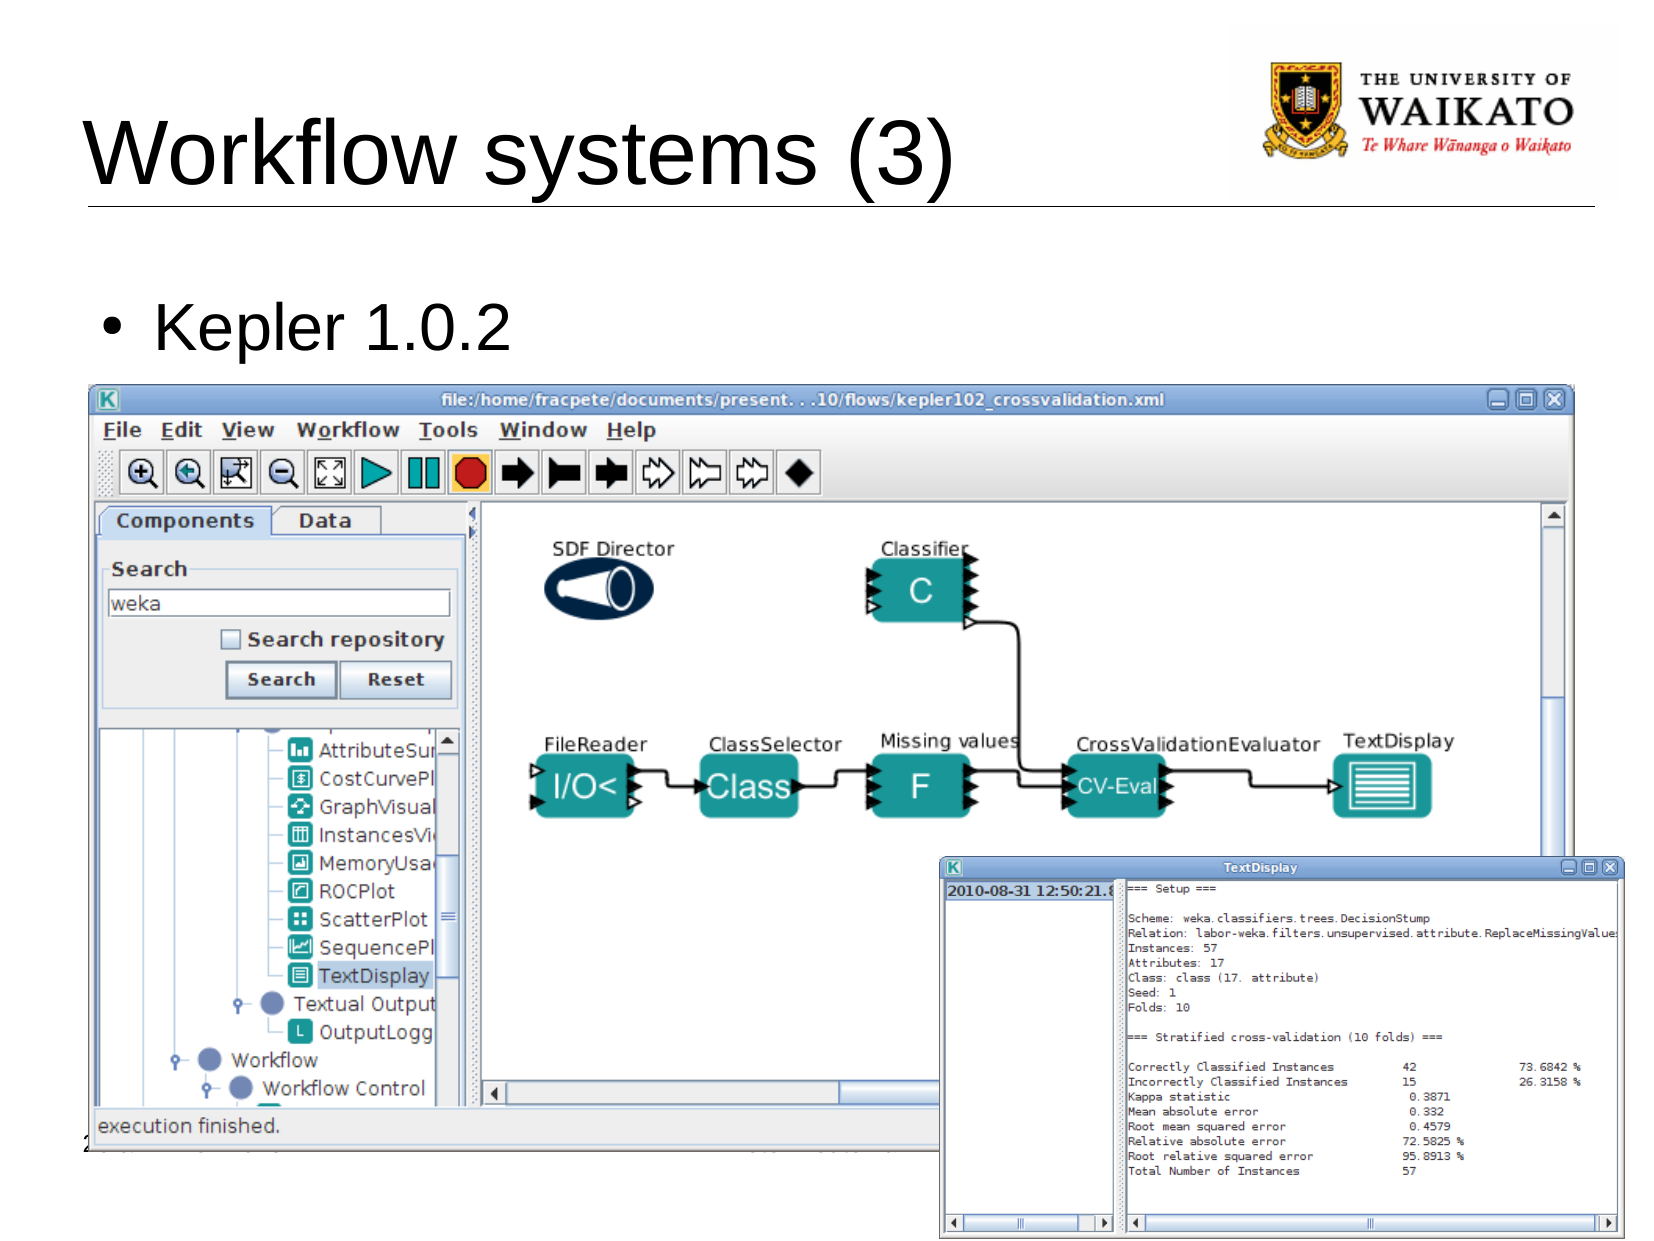

# Workflow systems (3)
Kepler 1.0.2
26 & 27 Nov 2015
Peter Reutemann
7